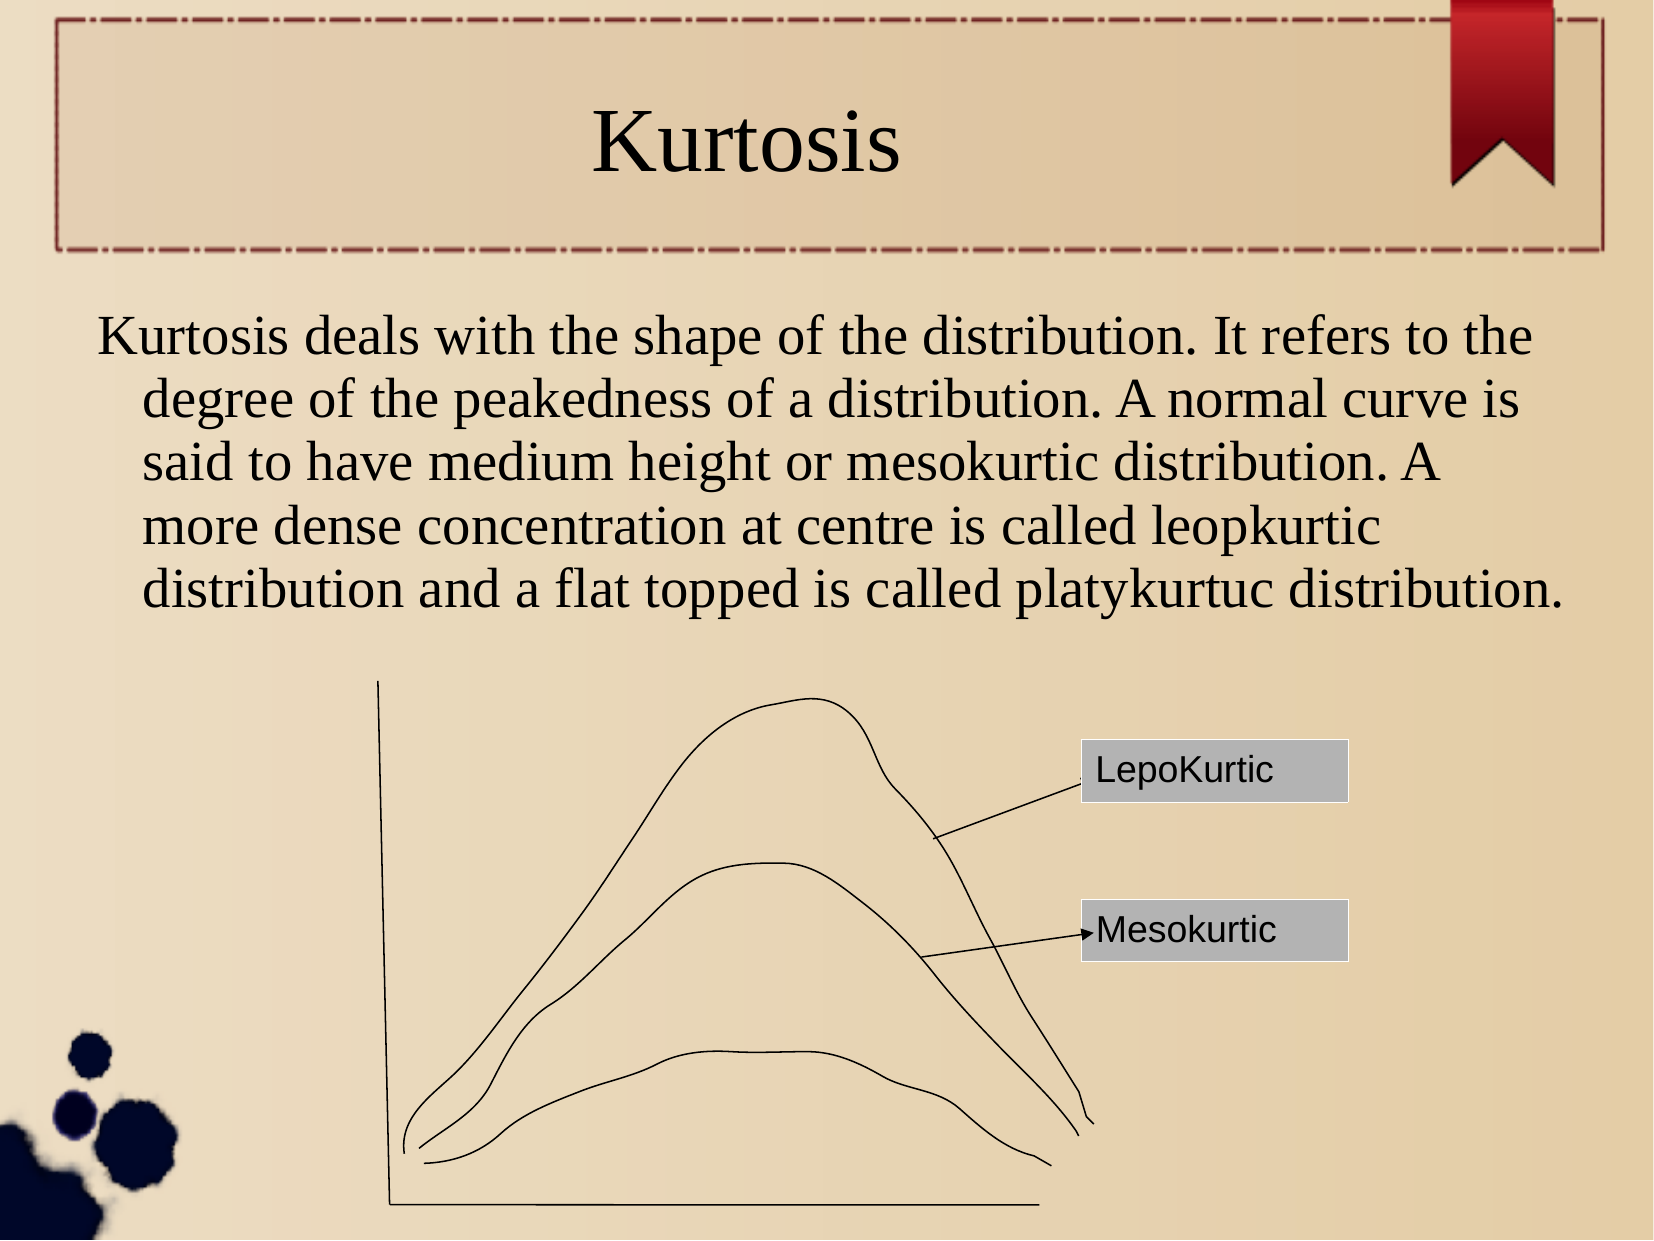

# Kurtosis
Kurtosis deals with the shape of the distribution. It refers to the degree of the peakedness of a distribution. A normal curve is said to have medium height or mesokurtic distribution. A more dense concentration at centre is called leopkurtic distribution and a flat topped is called platykurtuc distribution.
| LepoKurtic |
| --- |
| Mesokurtic |
| --- |